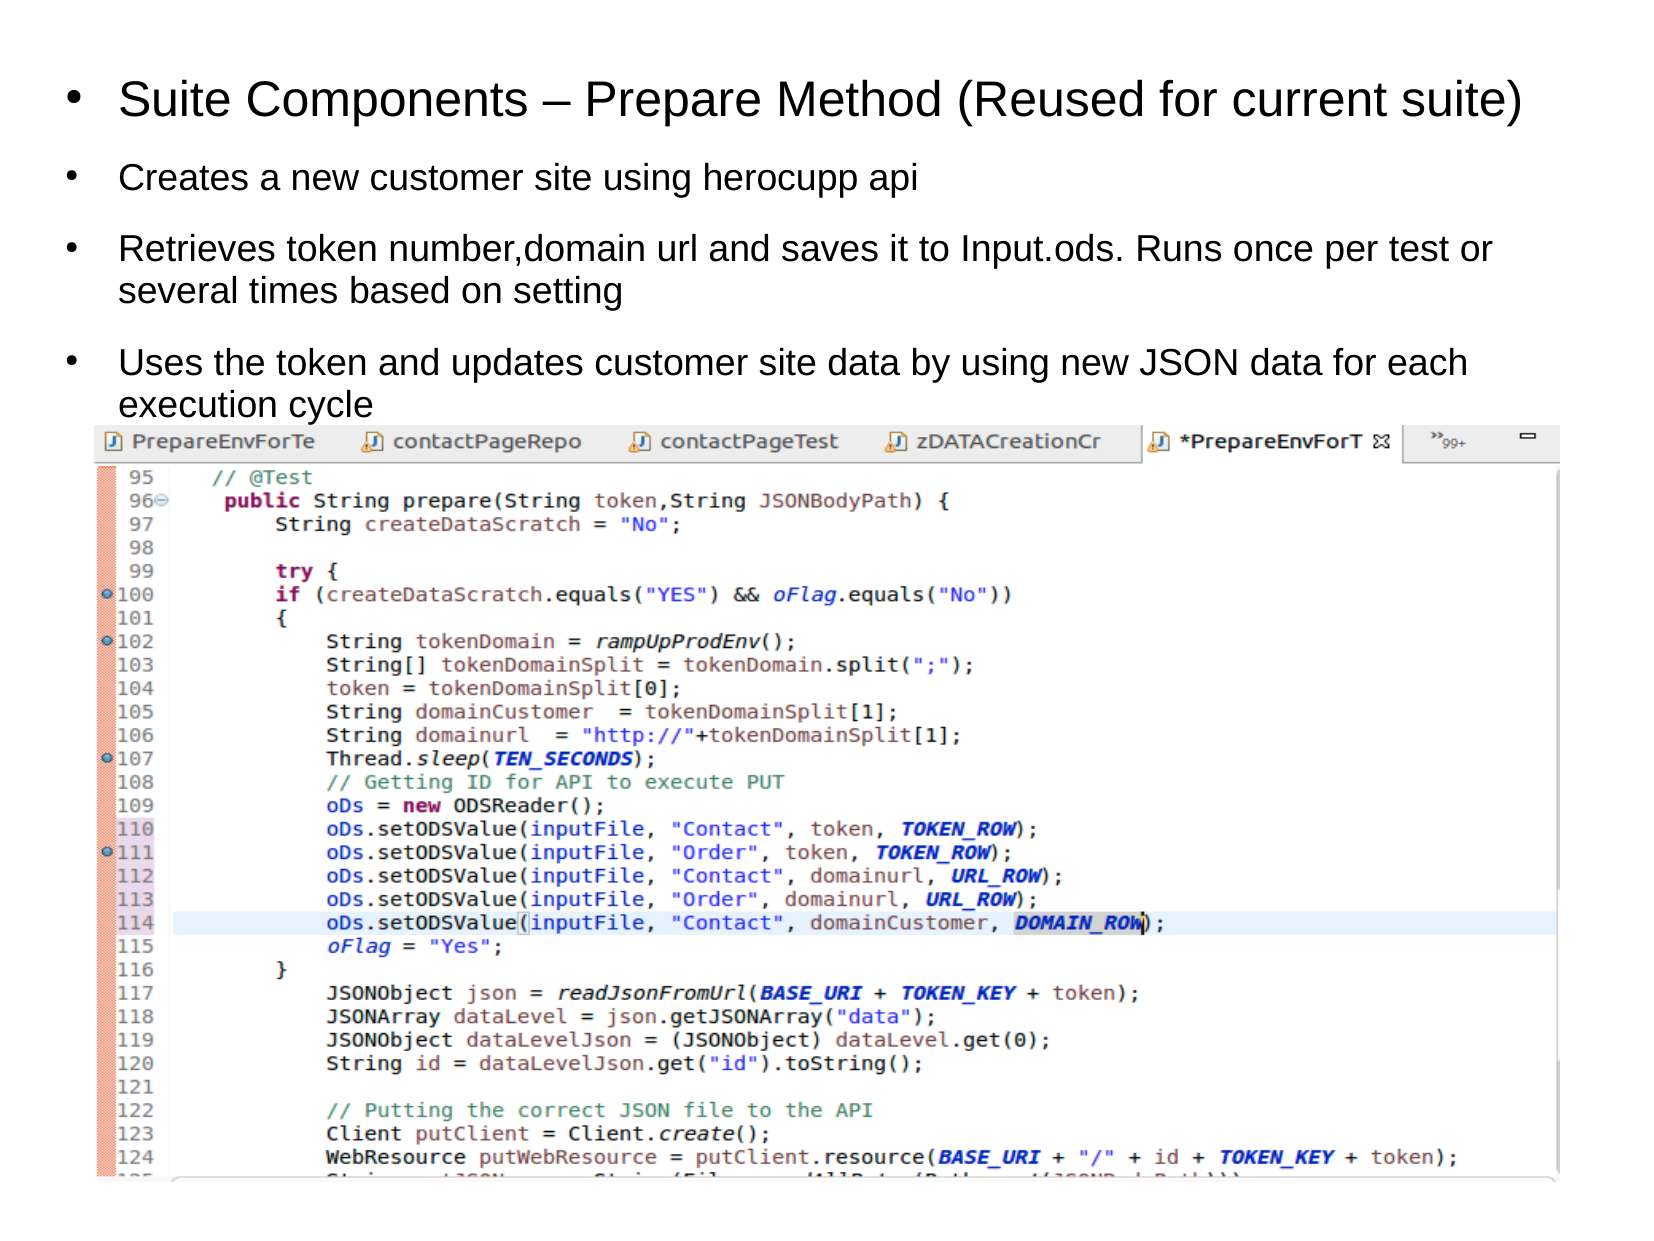

# Suite Components – Prepare Method (Reused for current suite)
Creates a new customer site using herocupp api
Retrieves token number,domain url and saves it to Input.ods. Runs once per test or several times based on setting
Uses the token and updates customer site data by using new JSON data for each execution cycle